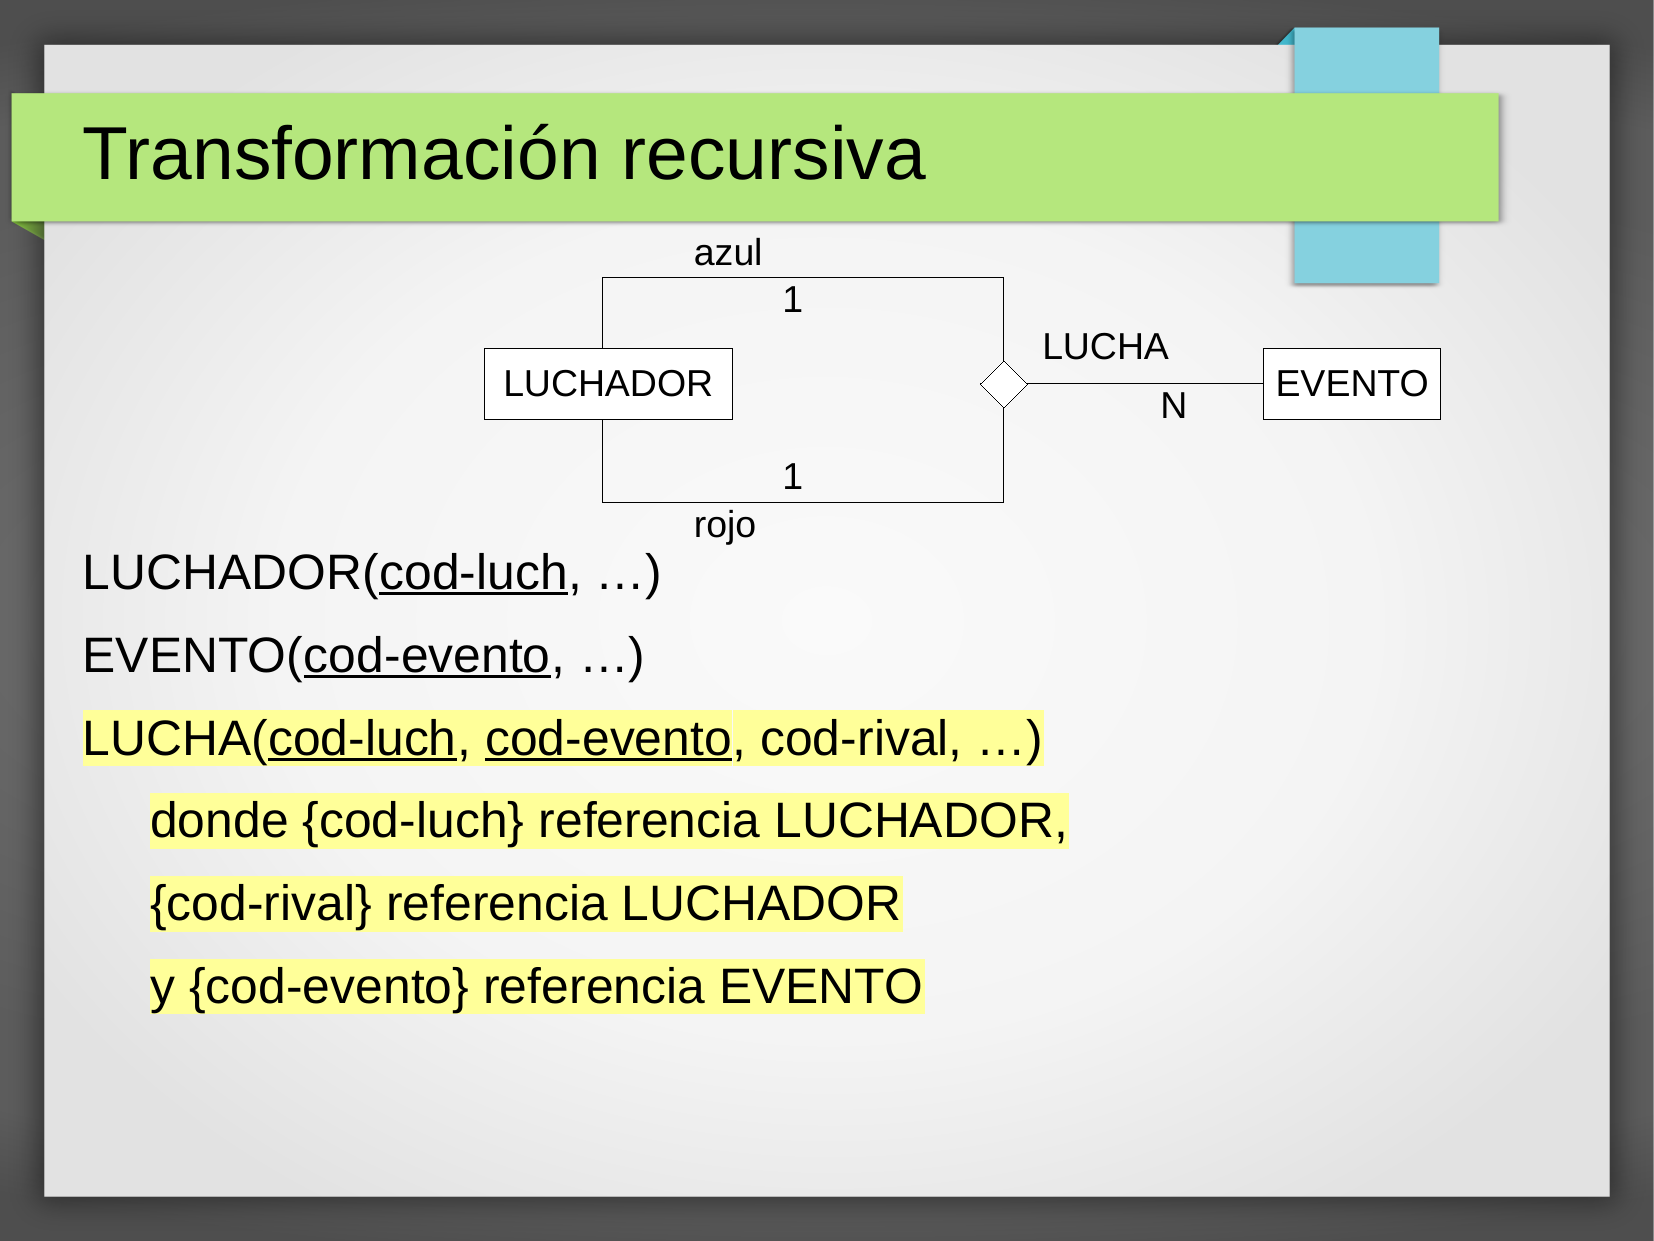

# Transformación recursiva
azul
1
LUCHADOR(cod-luch, …)
EVENTO(cod-evento, …)
LUCHA(cod-luch, cod-evento, cod-rival, …)
donde {cod-luch} referencia LUCHADOR,
{cod-rival} referencia LUCHADOR
y {cod-evento} referencia EVENTO
LUCHA
LUCHADOR
EVENTO
N
1
rojo